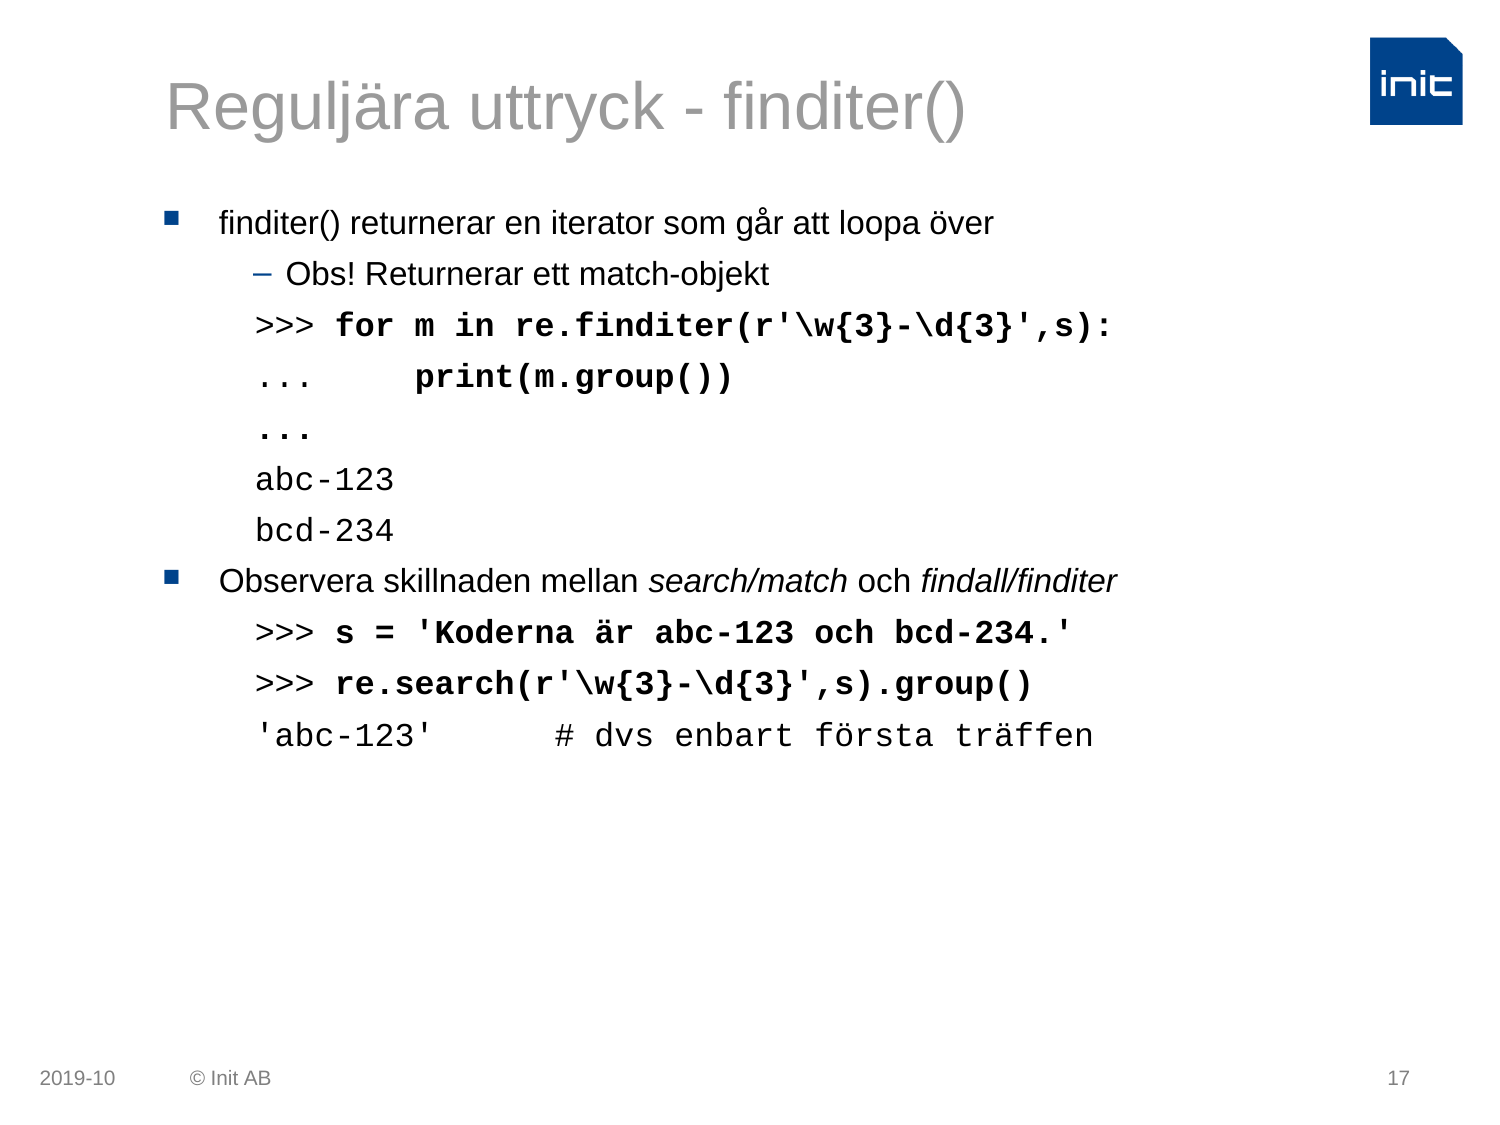

Reguljära uttryck - finditer()
finditer() returnerar en iterator som går att loopa över
Obs! Returnerar ett match-objekt
>>> for m in re.finditer(r'\w{3}-\d{3}',s):
... print(m.group())
...
abc-123
bcd-234
Observera skillnaden mellan search/match och findall/finditer
>>> s = 'Koderna är abc-123 och bcd-234.'
>>> re.search(r'\w{3}-\d{3}',s).group()
'abc-123' # dvs enbart första träffen
2019-10
© Init AB